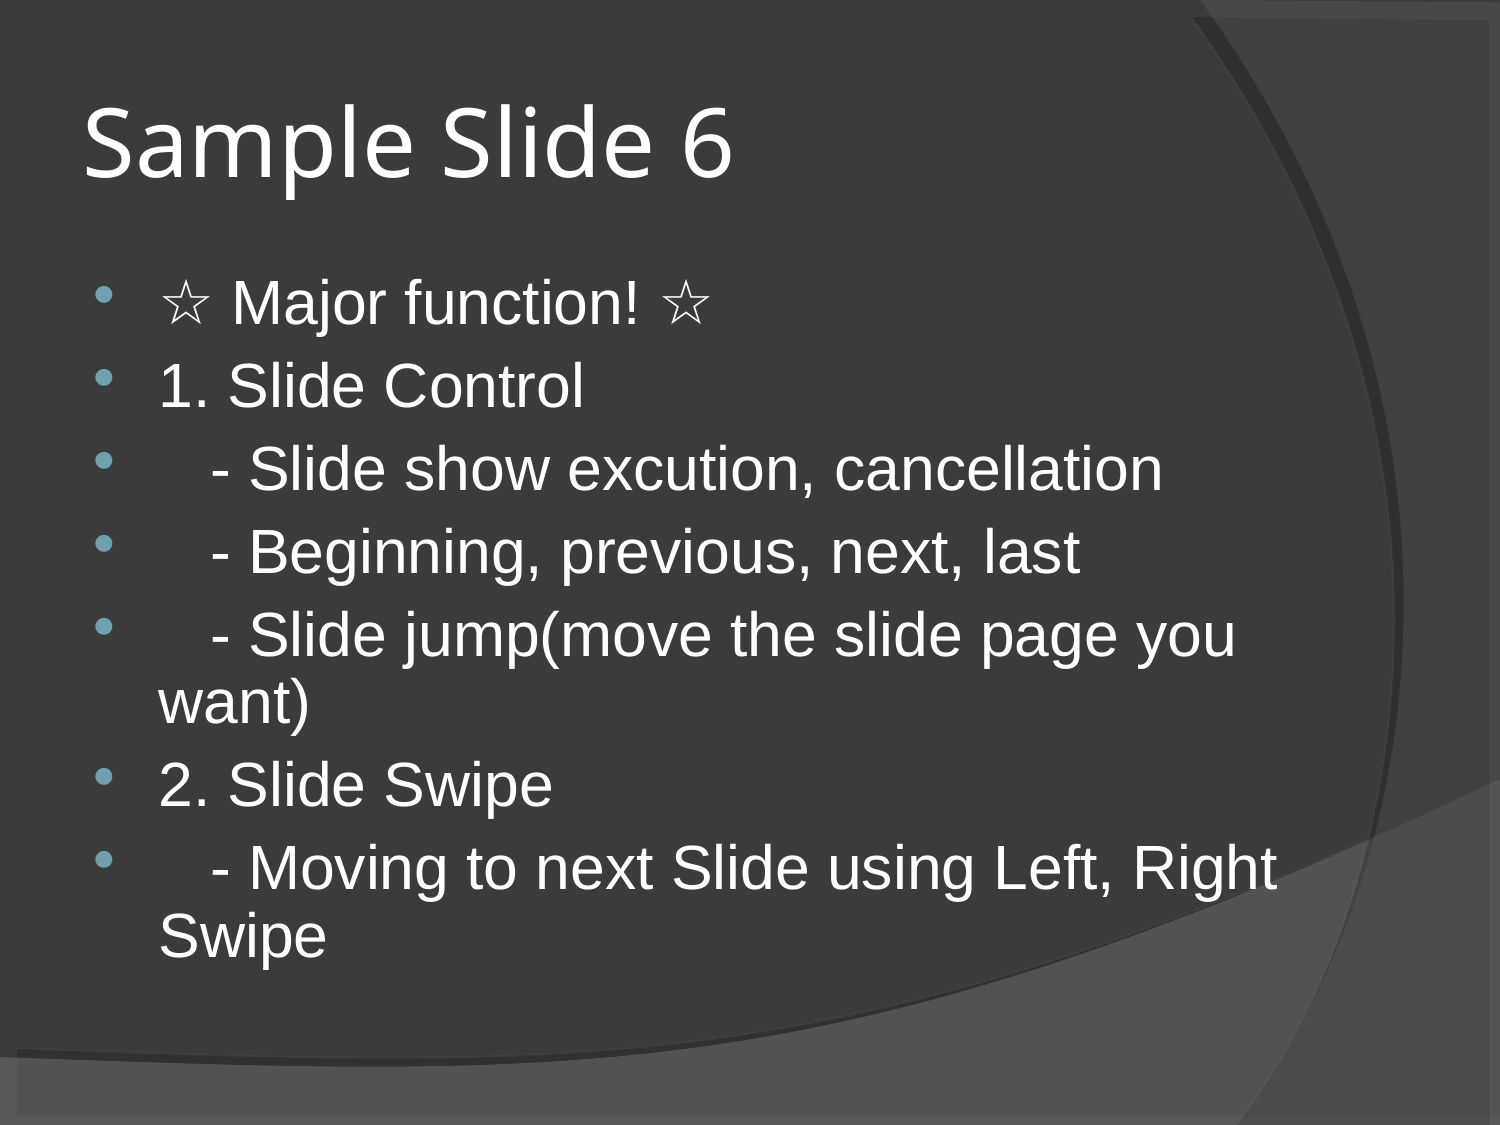

# Sample Slide 6
☆ Major function! ☆
1. Slide Control
 - Slide show excution, cancellation
 - Beginning, previous, next, last
 - Slide jump(move the slide page you want)
2. Slide Swipe
 - Moving to next Slide using Left, Right Swipe